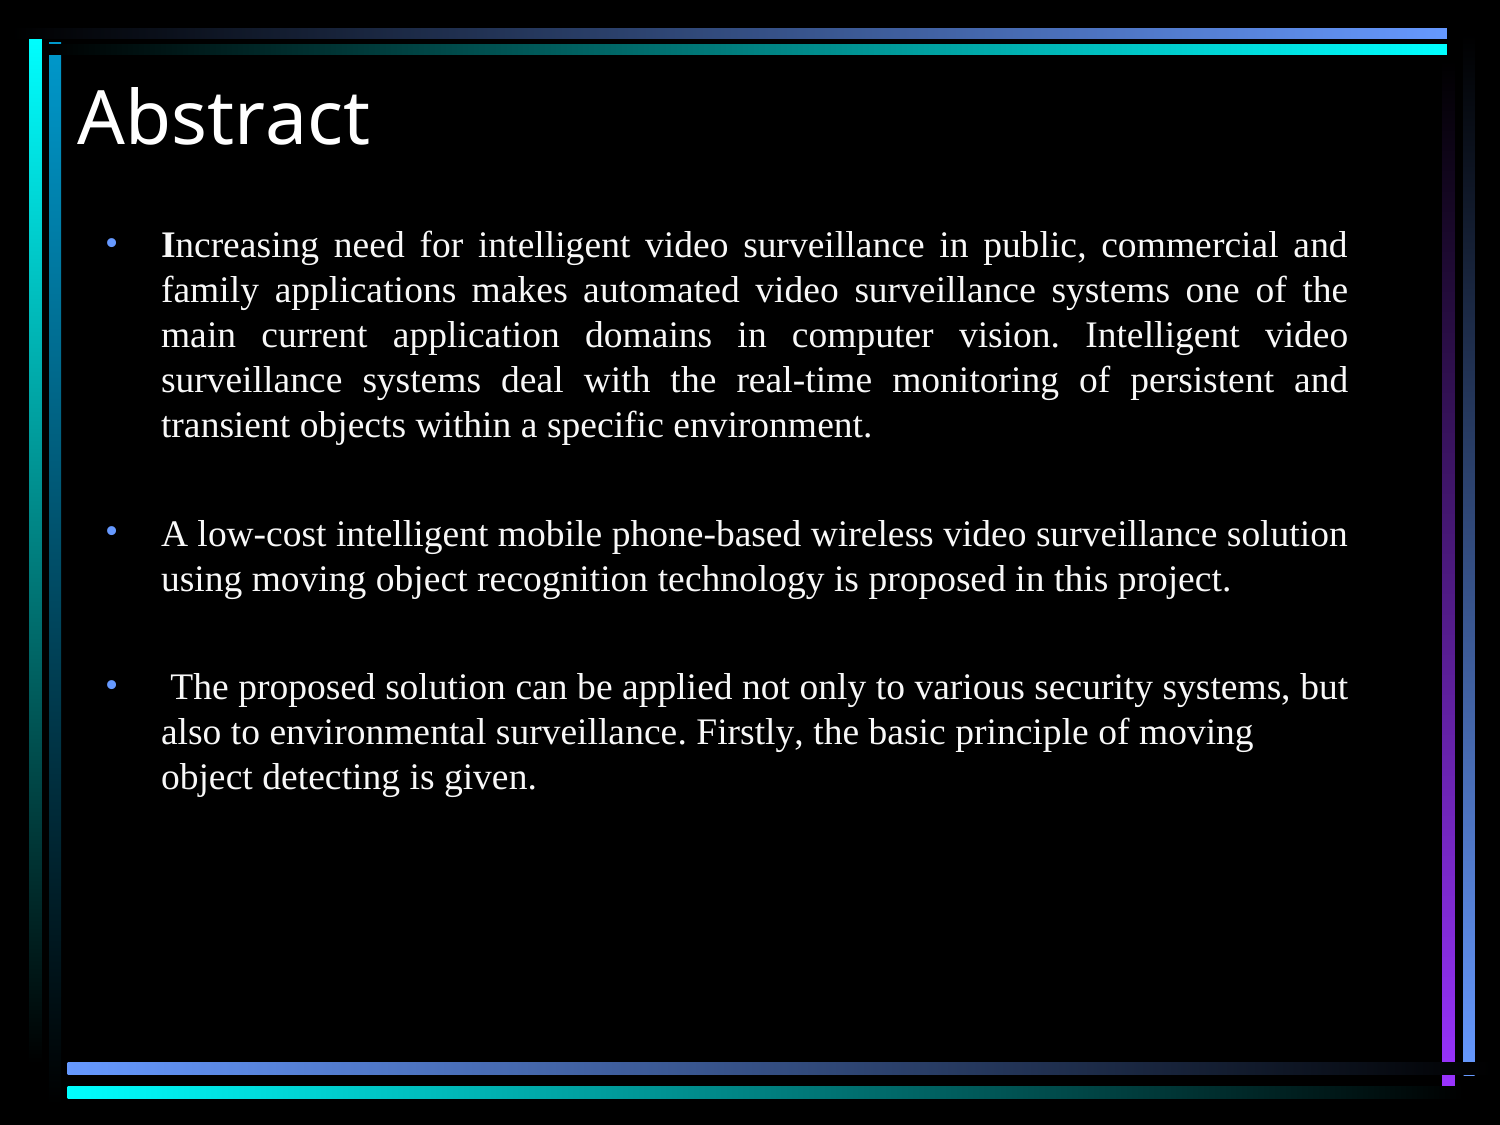

Abstract
Increasing need for intelligent video surveillance in public, commercial and family applications makes automated video surveillance systems one of the main current application domains in computer vision. Intelligent video surveillance systems deal with the real-time monitoring of persistent and transient objects within a specific environment.
A low-cost intelligent mobile phone-based wireless video surveillance solution using moving object recognition technology is proposed in this project.
 The proposed solution can be applied not only to various security systems, but also to environmental surveillance. Firstly, the basic principle of moving object detecting is given.